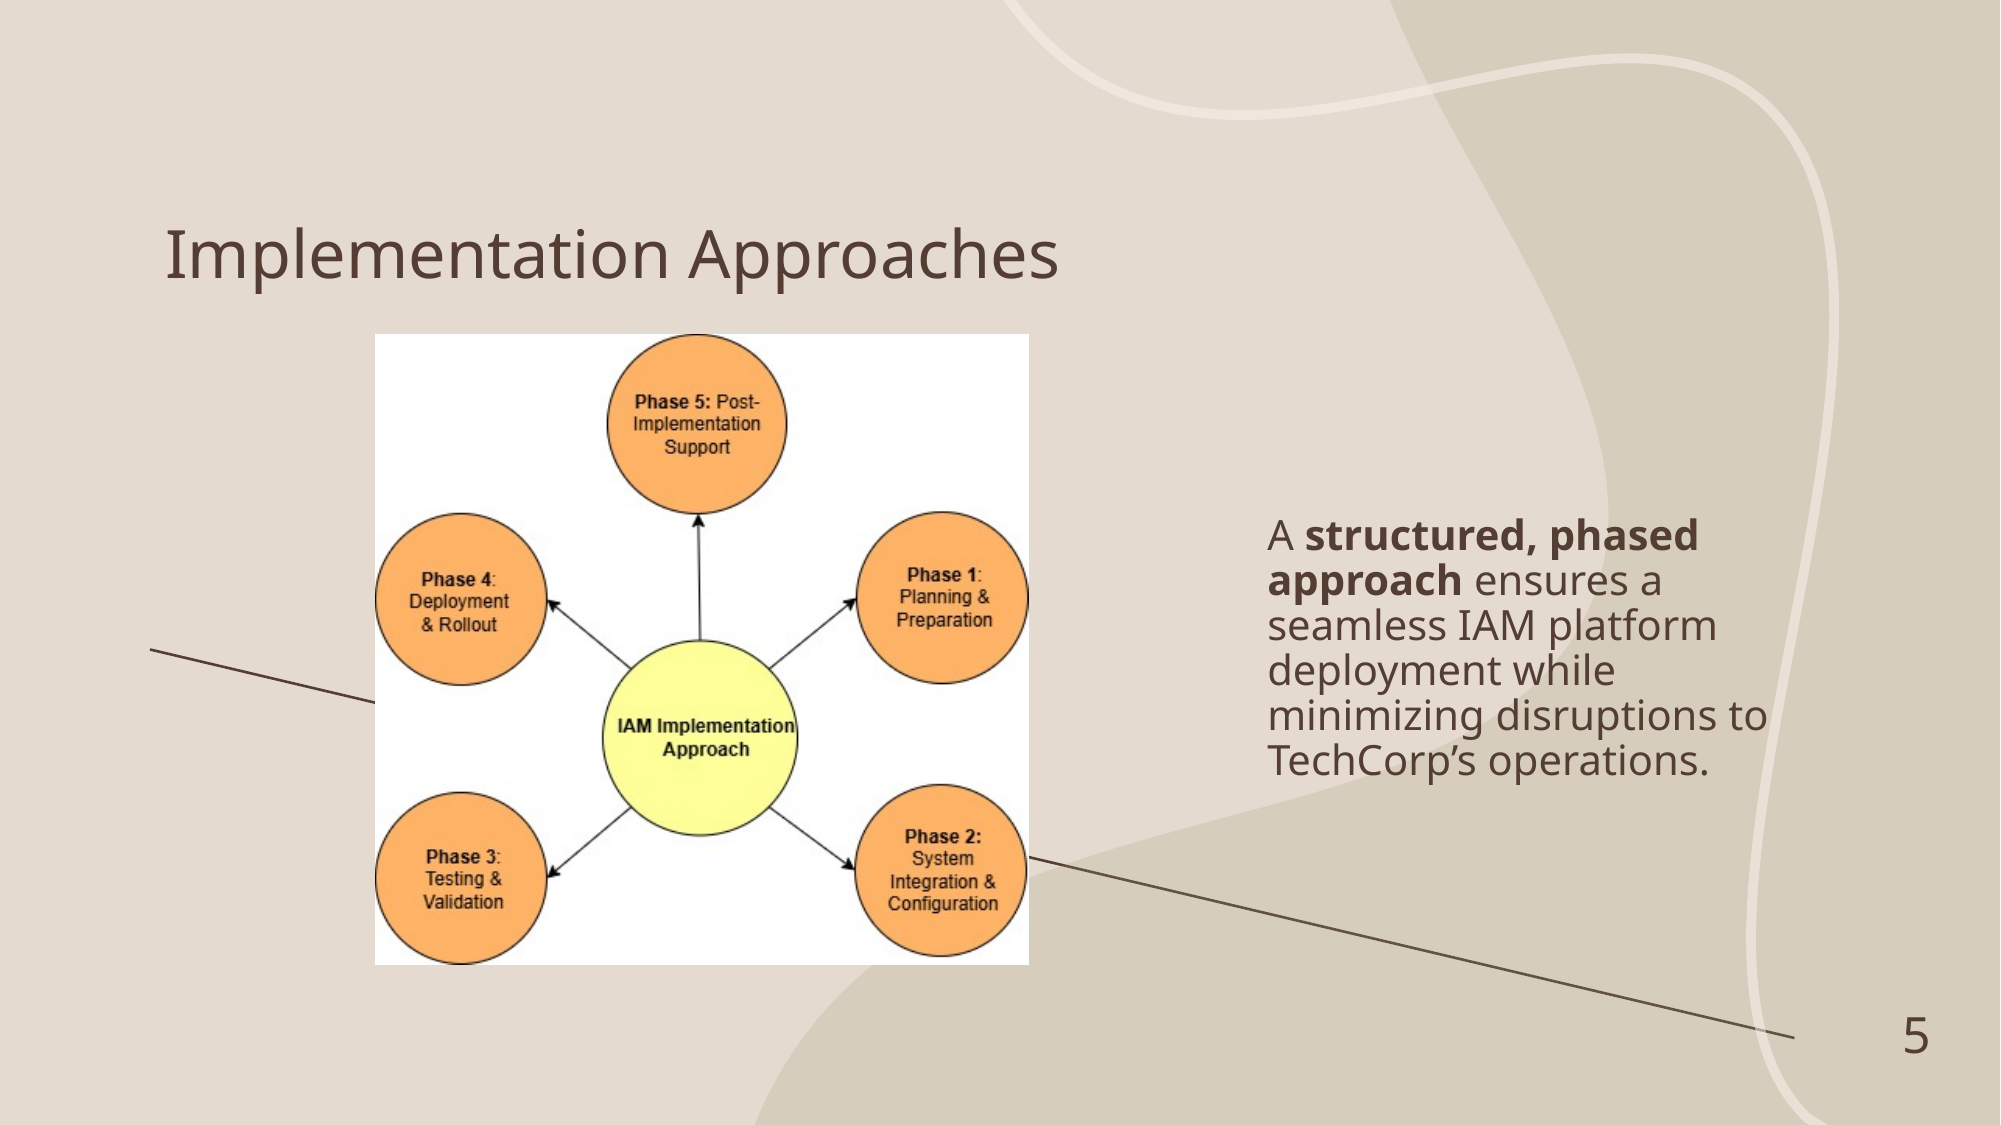

# Implementation Approaches
A structured, phased approach ensures a seamless IAM platform deployment while minimizing disruptions to TechCorp’s operations.